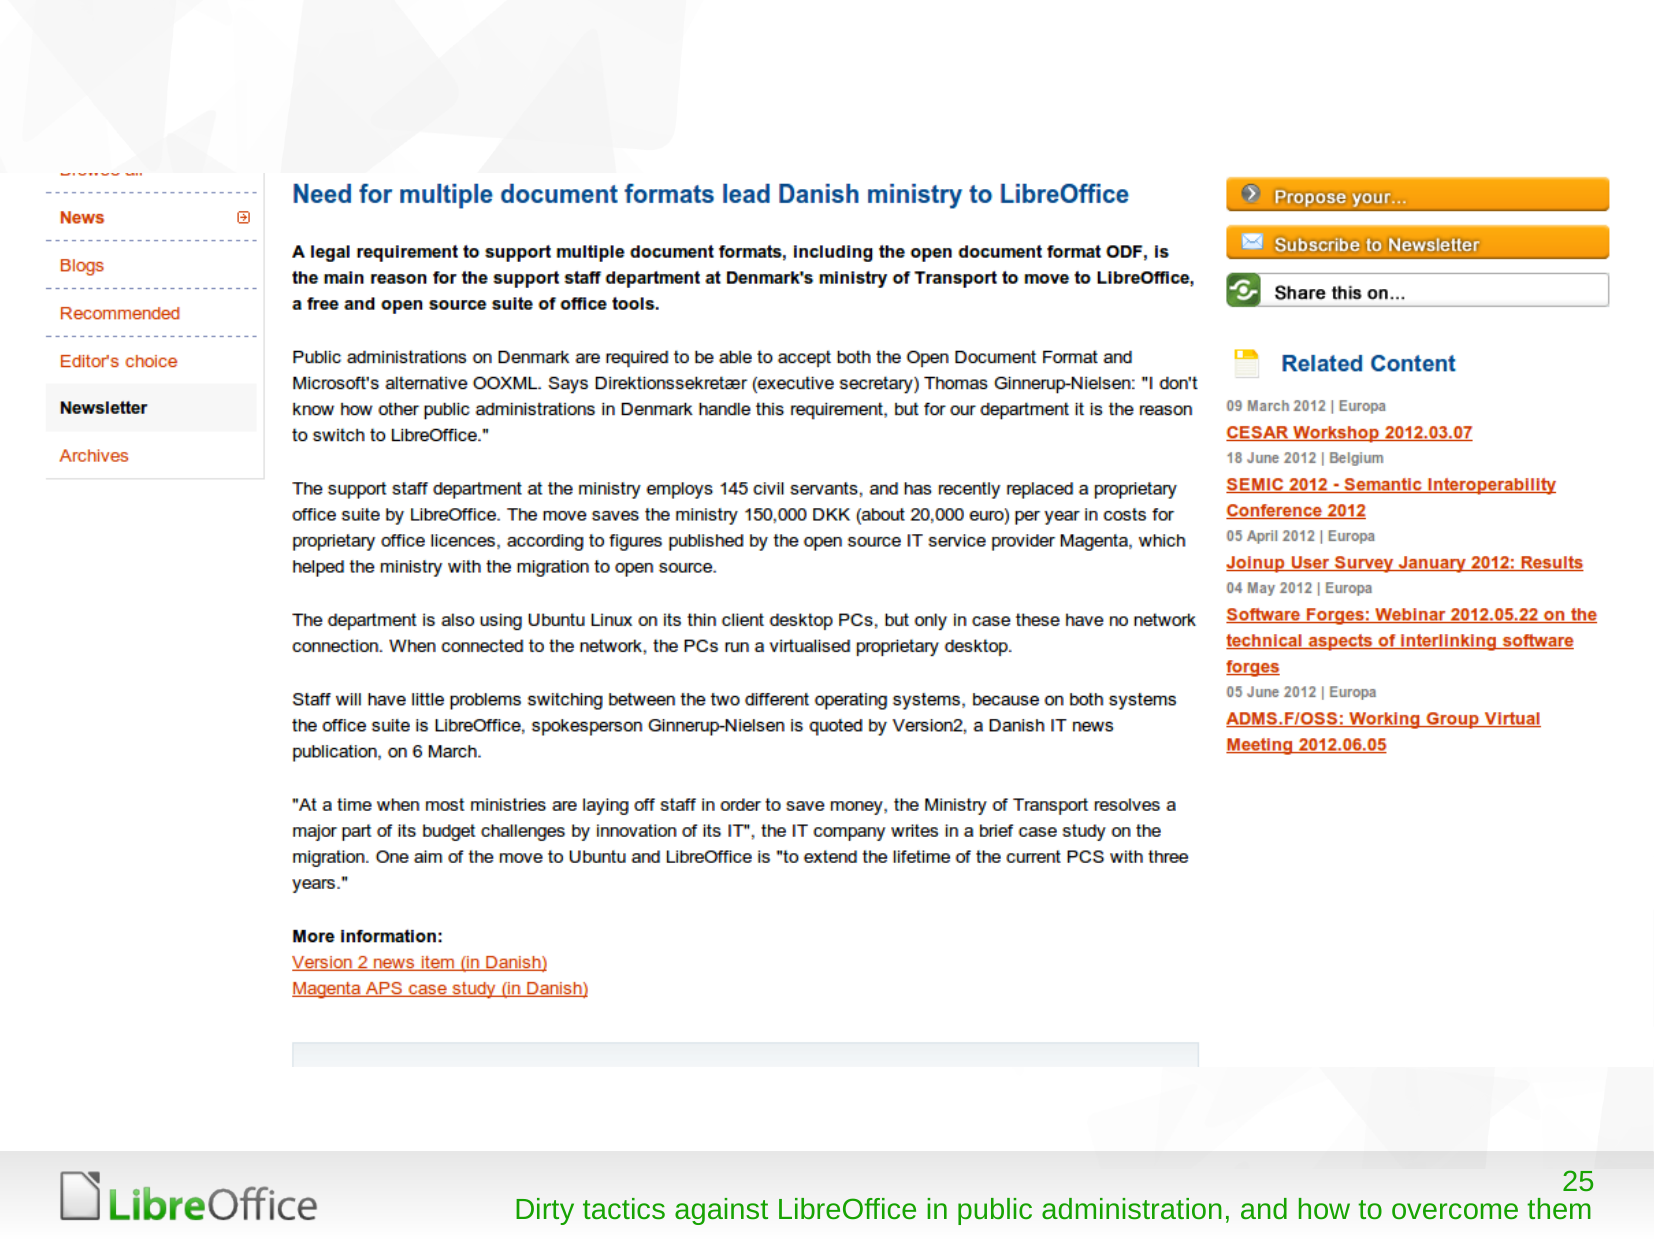

25
Dirty tactics against LibreOffice in public administration, and how to overcome them